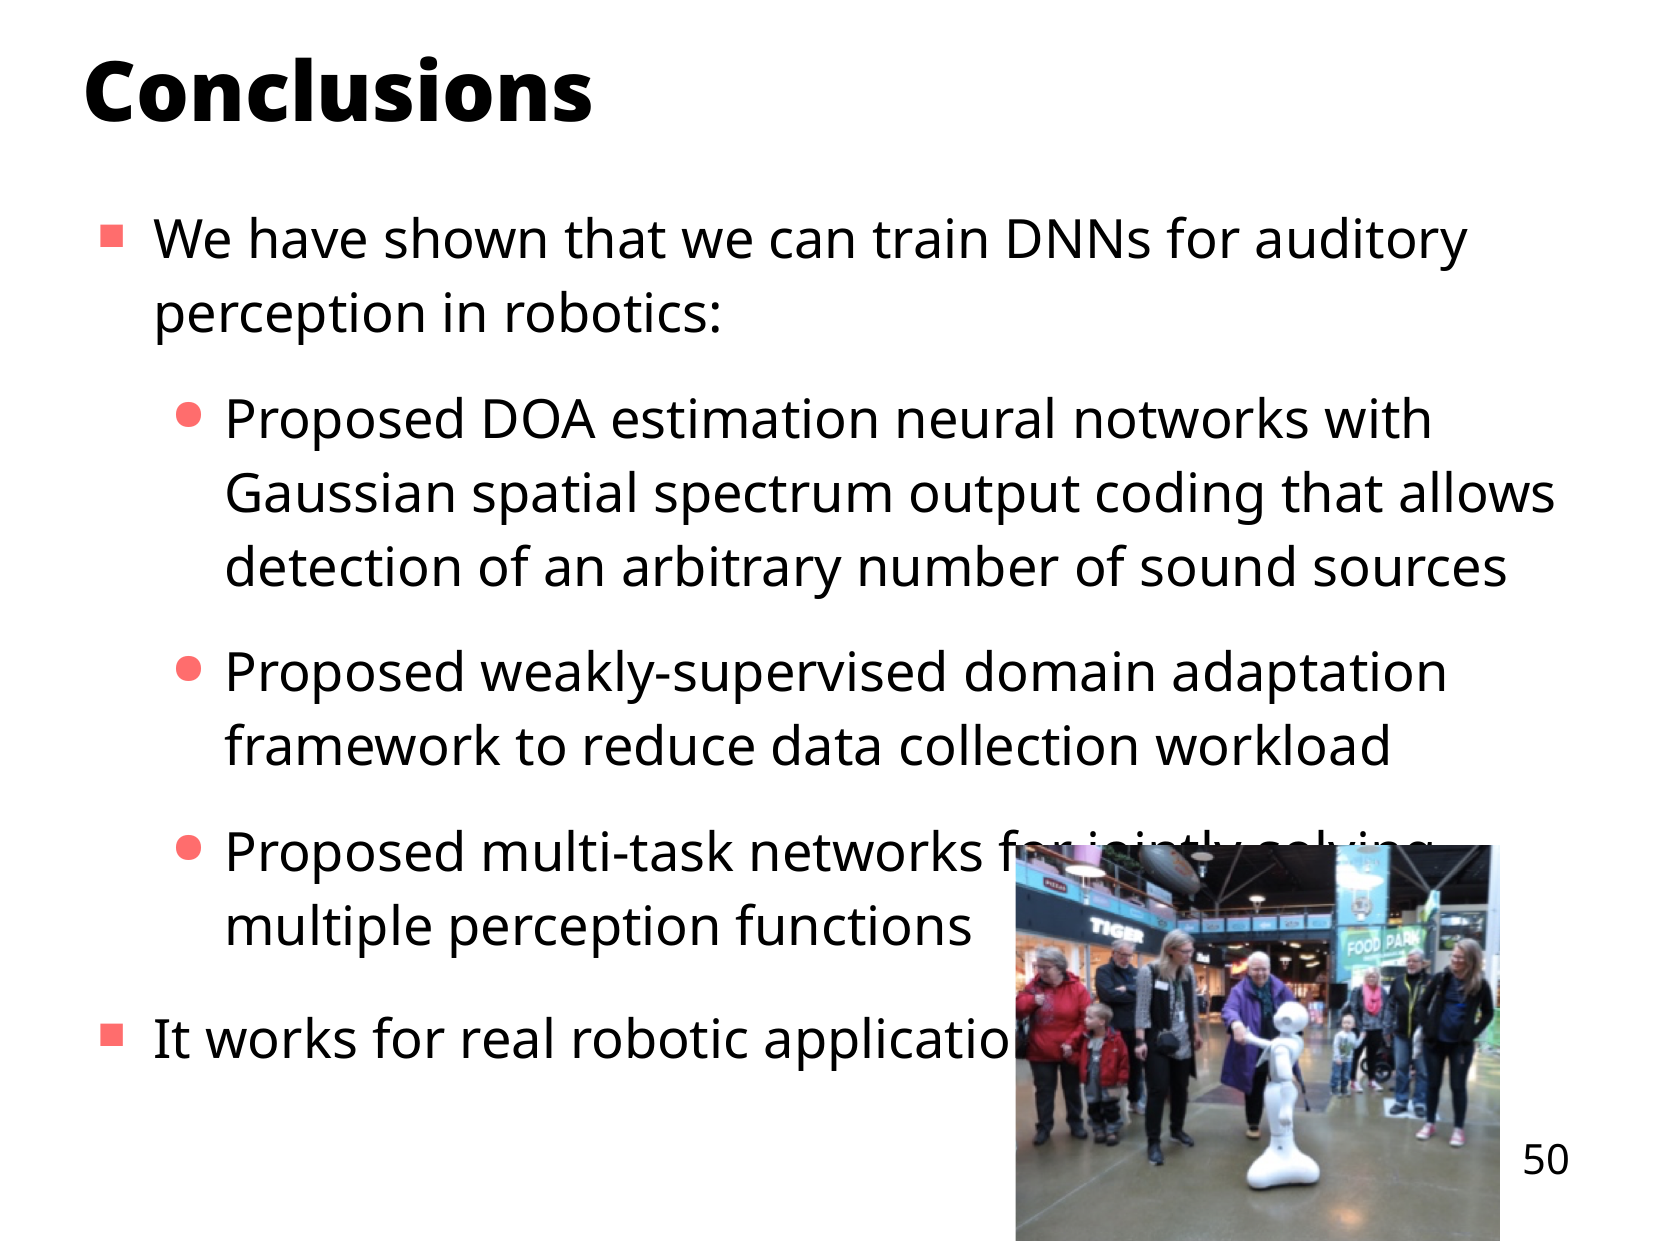

# Conclusions
We have shown that we can train DNNs for auditory perception in robotics:
Proposed DOA estimation neural notworks with Gaussian spatial spectrum output coding that allows detection of an arbitrary number of sound sources
Proposed weakly-supervised domain adaptation framework to reduce data collection workload
Proposed multi-task networks for jointly solving multiple perception functions
It works for real robotic applications:
50